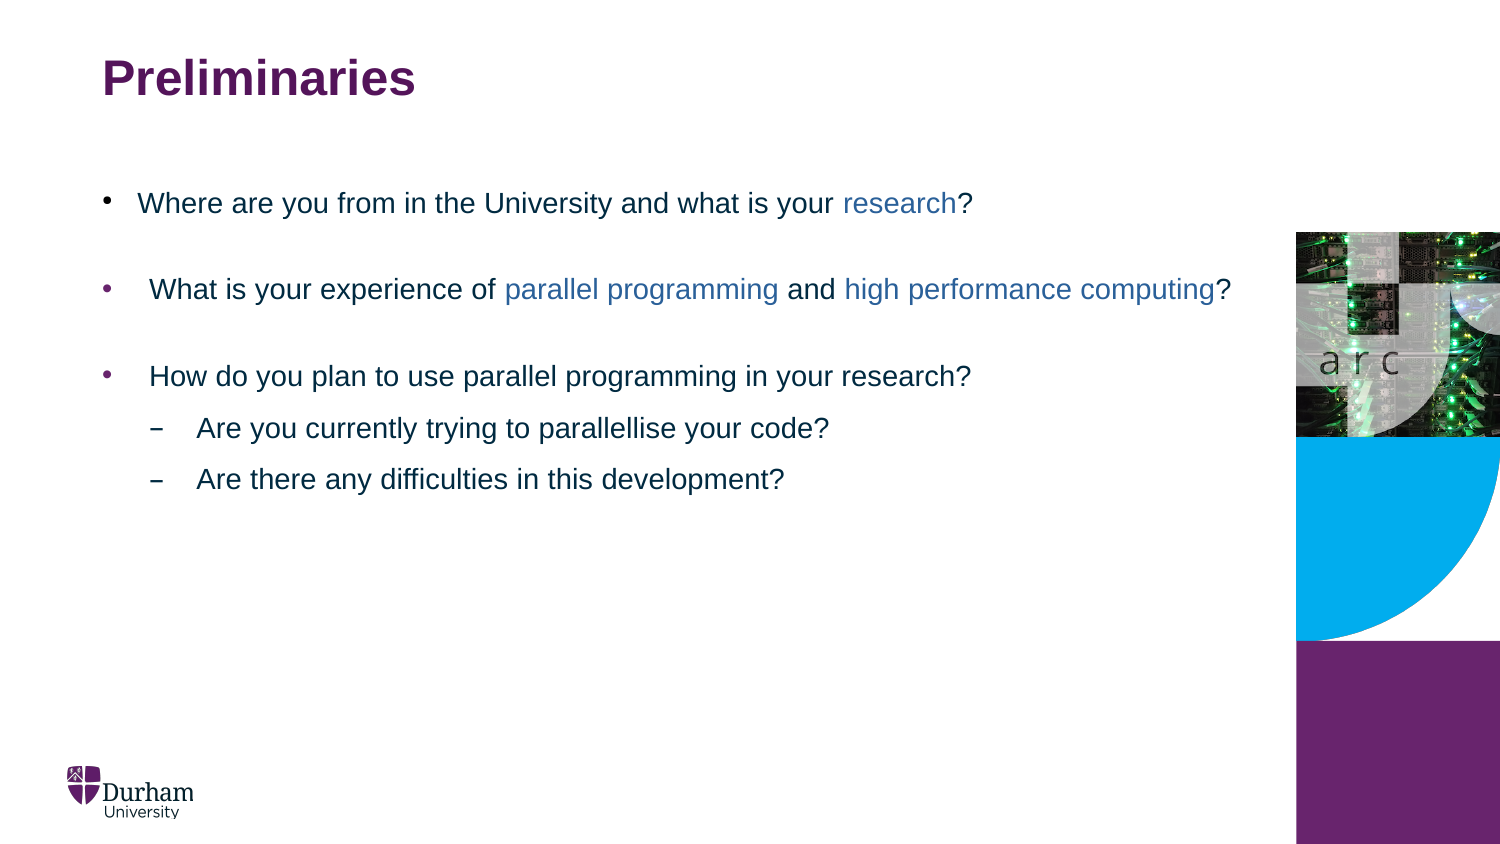

# Preliminaries
Where are you from in the University and what is your research?
What is your experience of parallel programming and high performance computing?
How do you plan to use parallel programming in your research?
Are you currently trying to parallellise your code?
Are there any difficulties in this development?